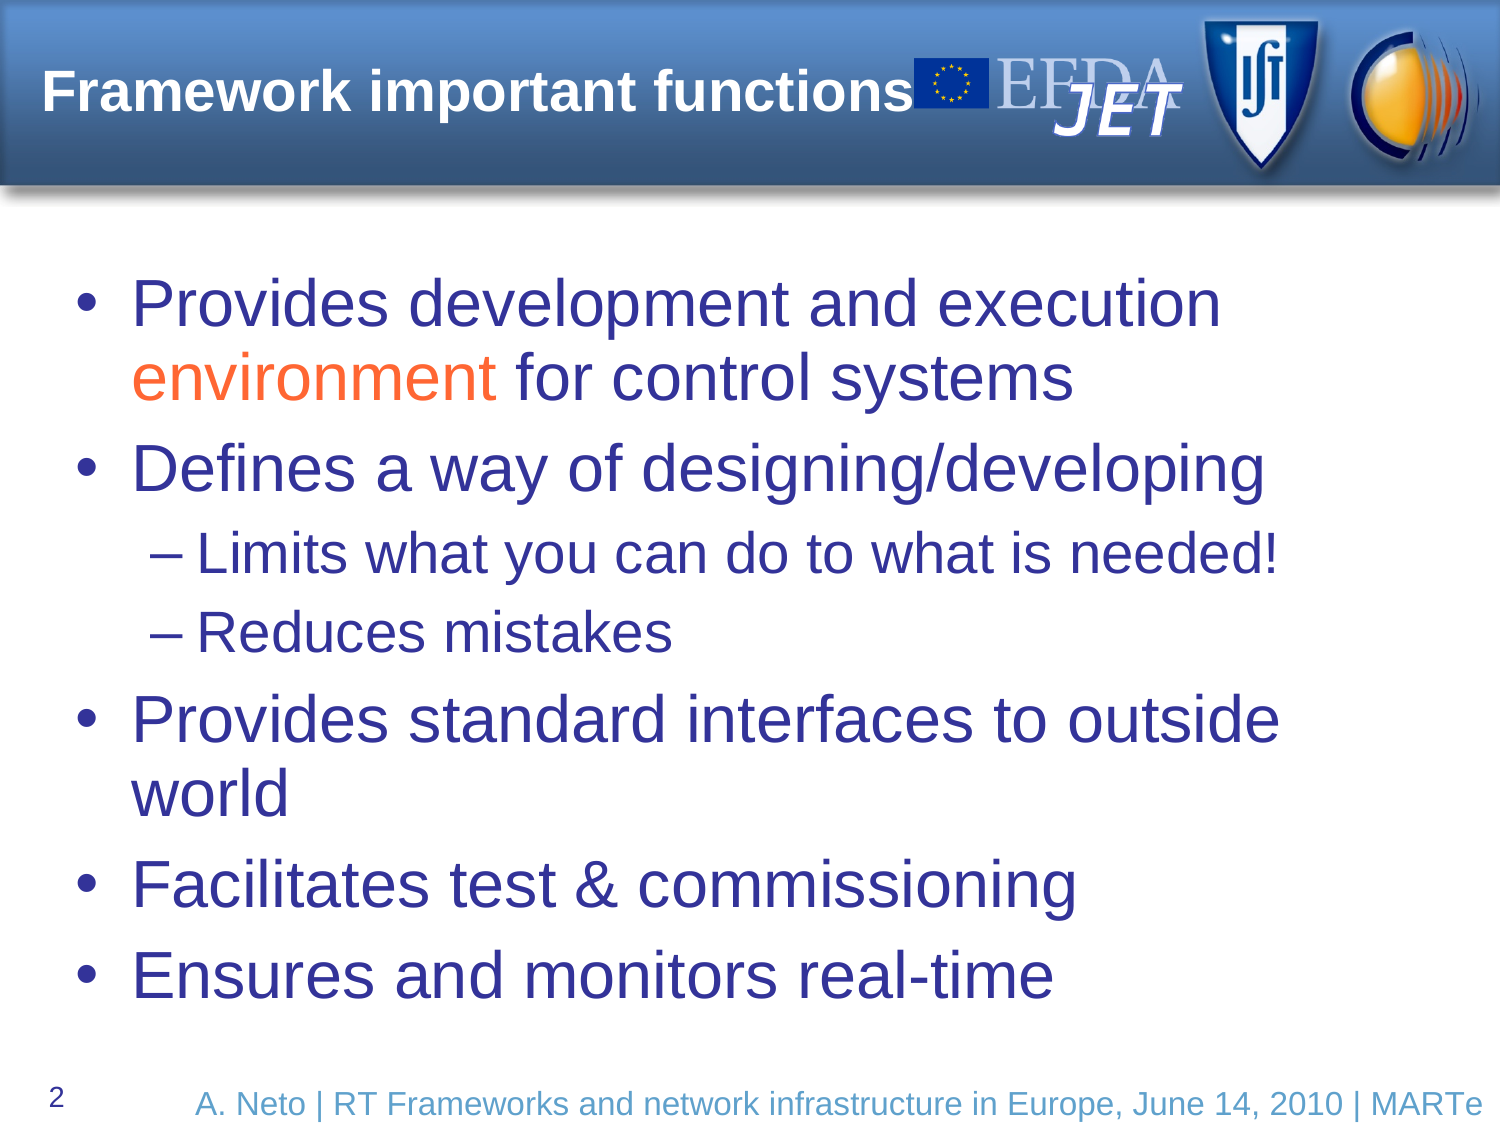

# Framework important functions
Provides development and execution environment for control systems
Defines a way of designing/developing
Limits what you can do to what is needed!
Reduces mistakes
Provides standard interfaces to outside world
Facilitates test & commissioning
Ensures and monitors real-time